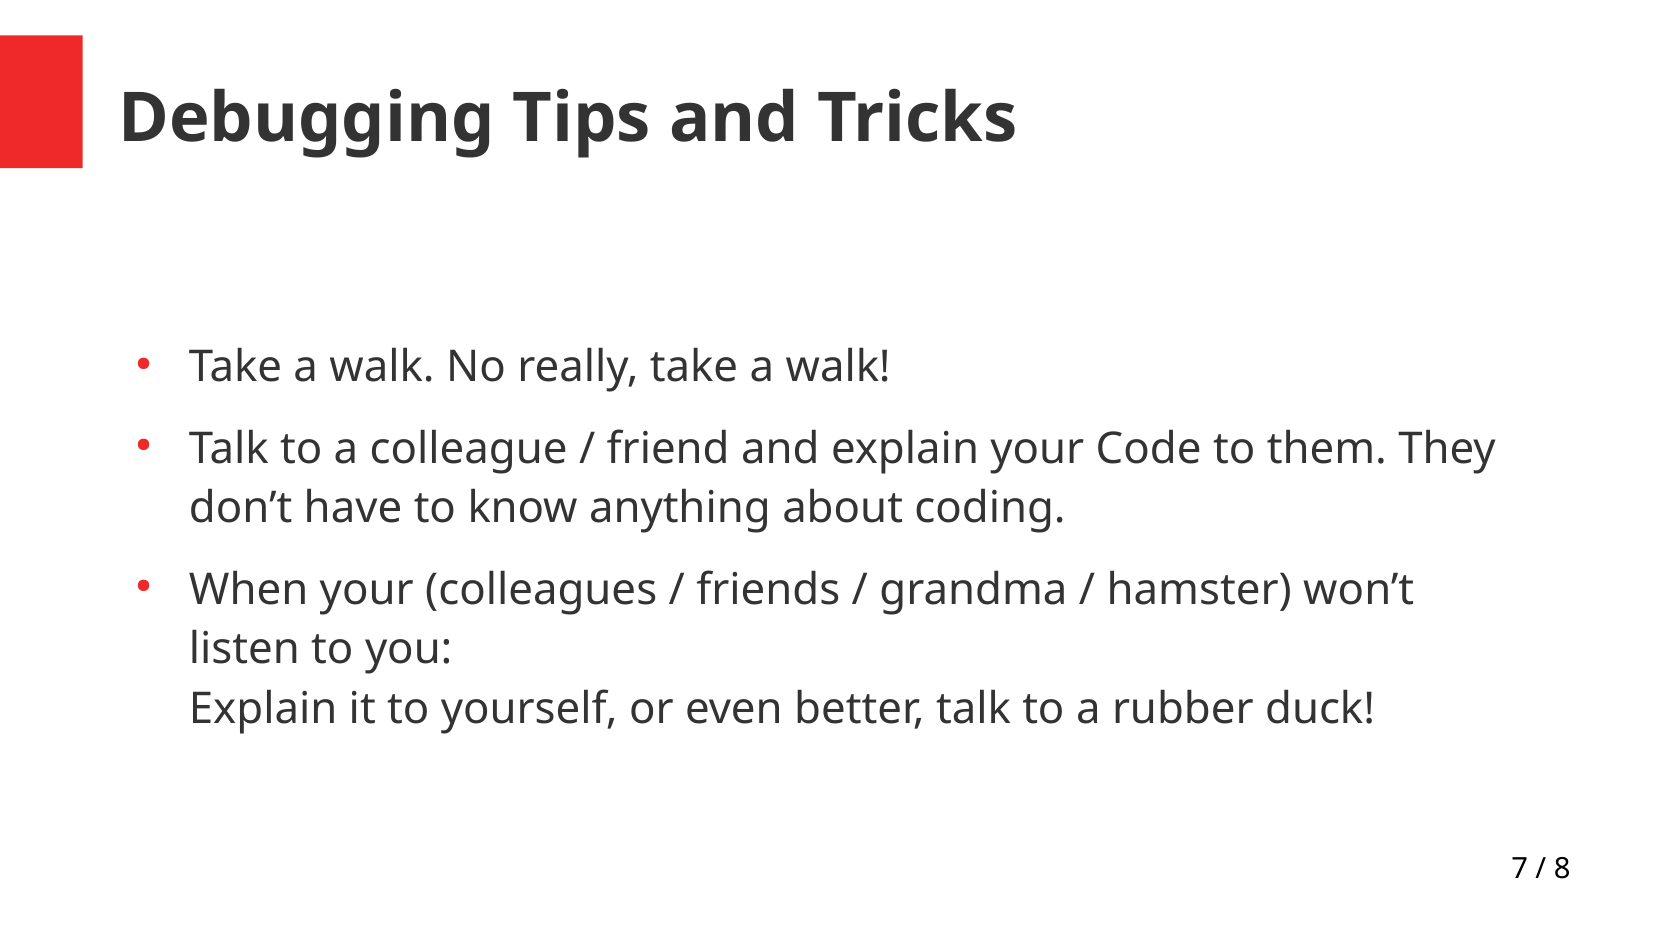

# Debugging Tips and Tricks
Take a walk. No really, take a walk!
Talk to a colleague / friend and explain your Code to them. They don’t have to know anything about coding.
When your (colleagues / friends / grandma / hamster) won’t listen to you:
Explain it to yourself, or even better, talk to a rubber duck!
7